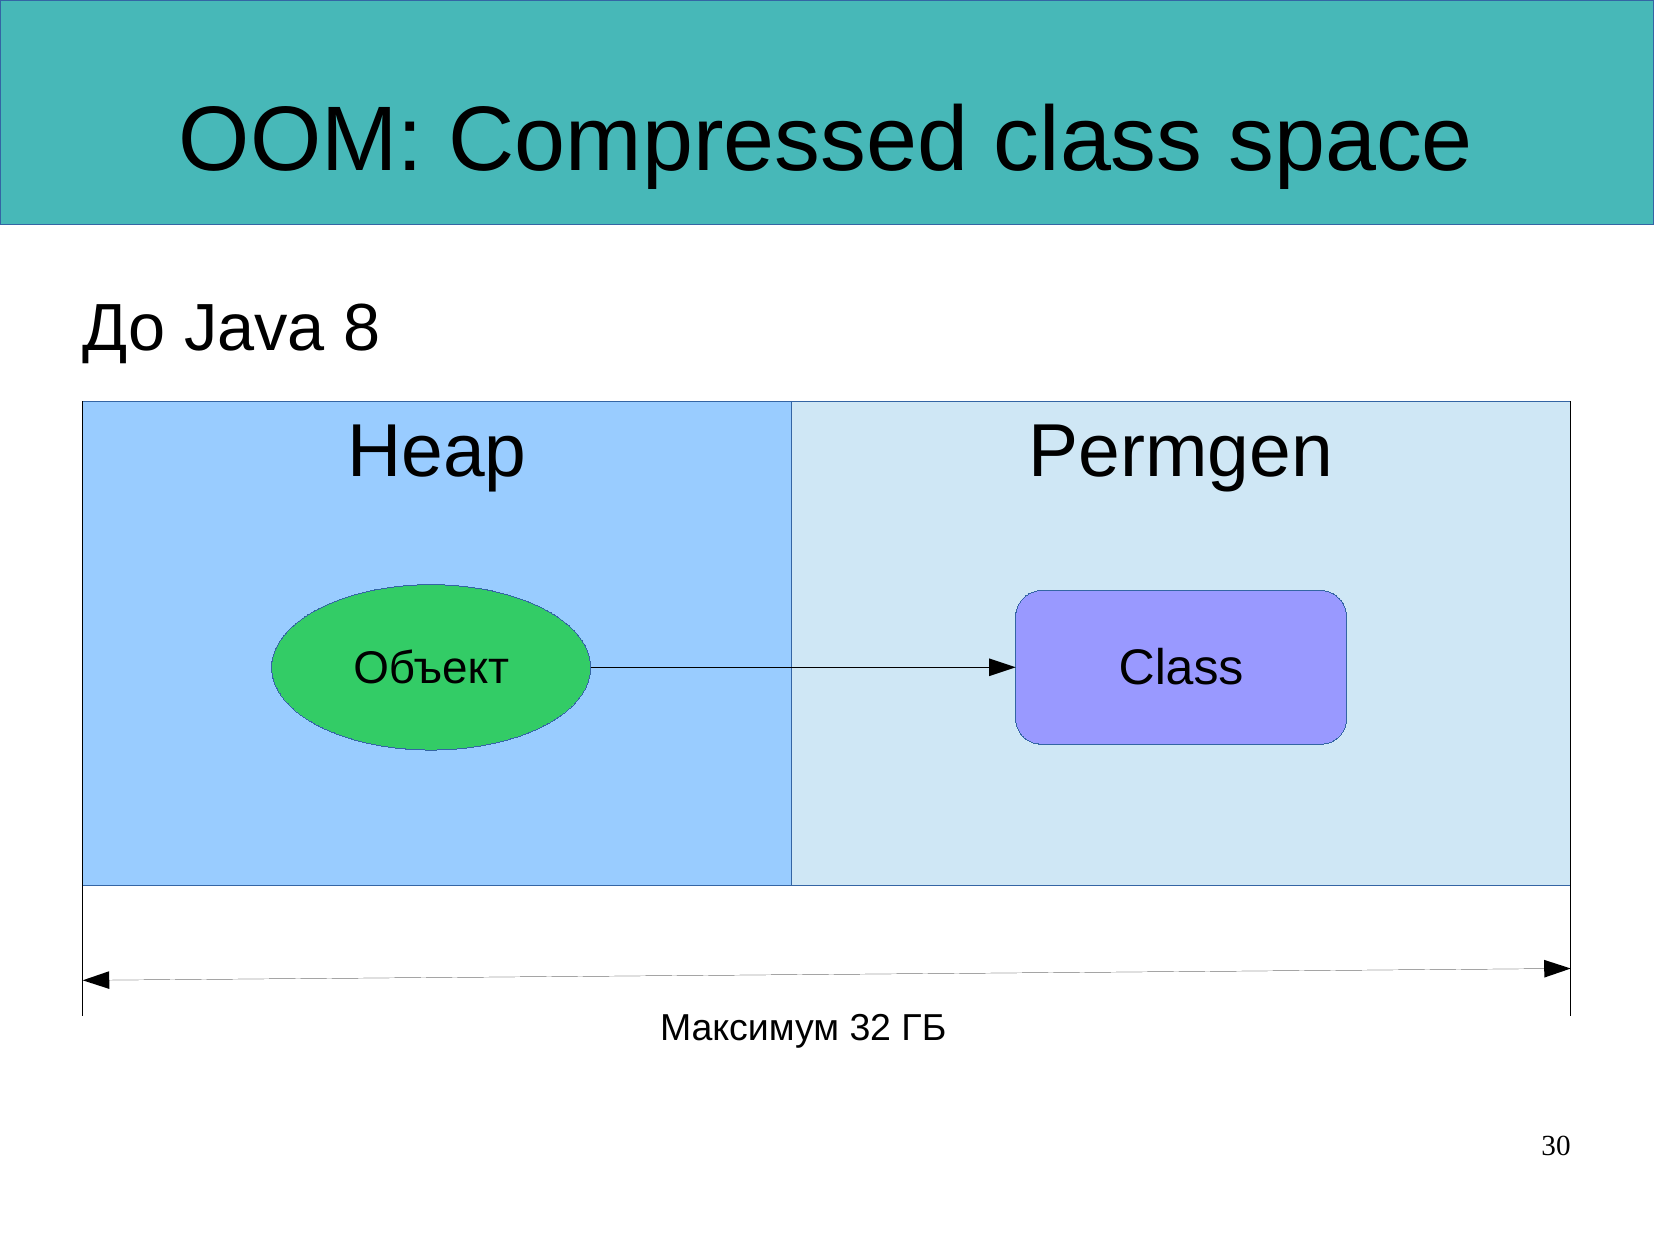

# OOM: Compressed class space
До Java 8
Heap
Permgen
Объект
Class
Максимум 32 ГБ
30